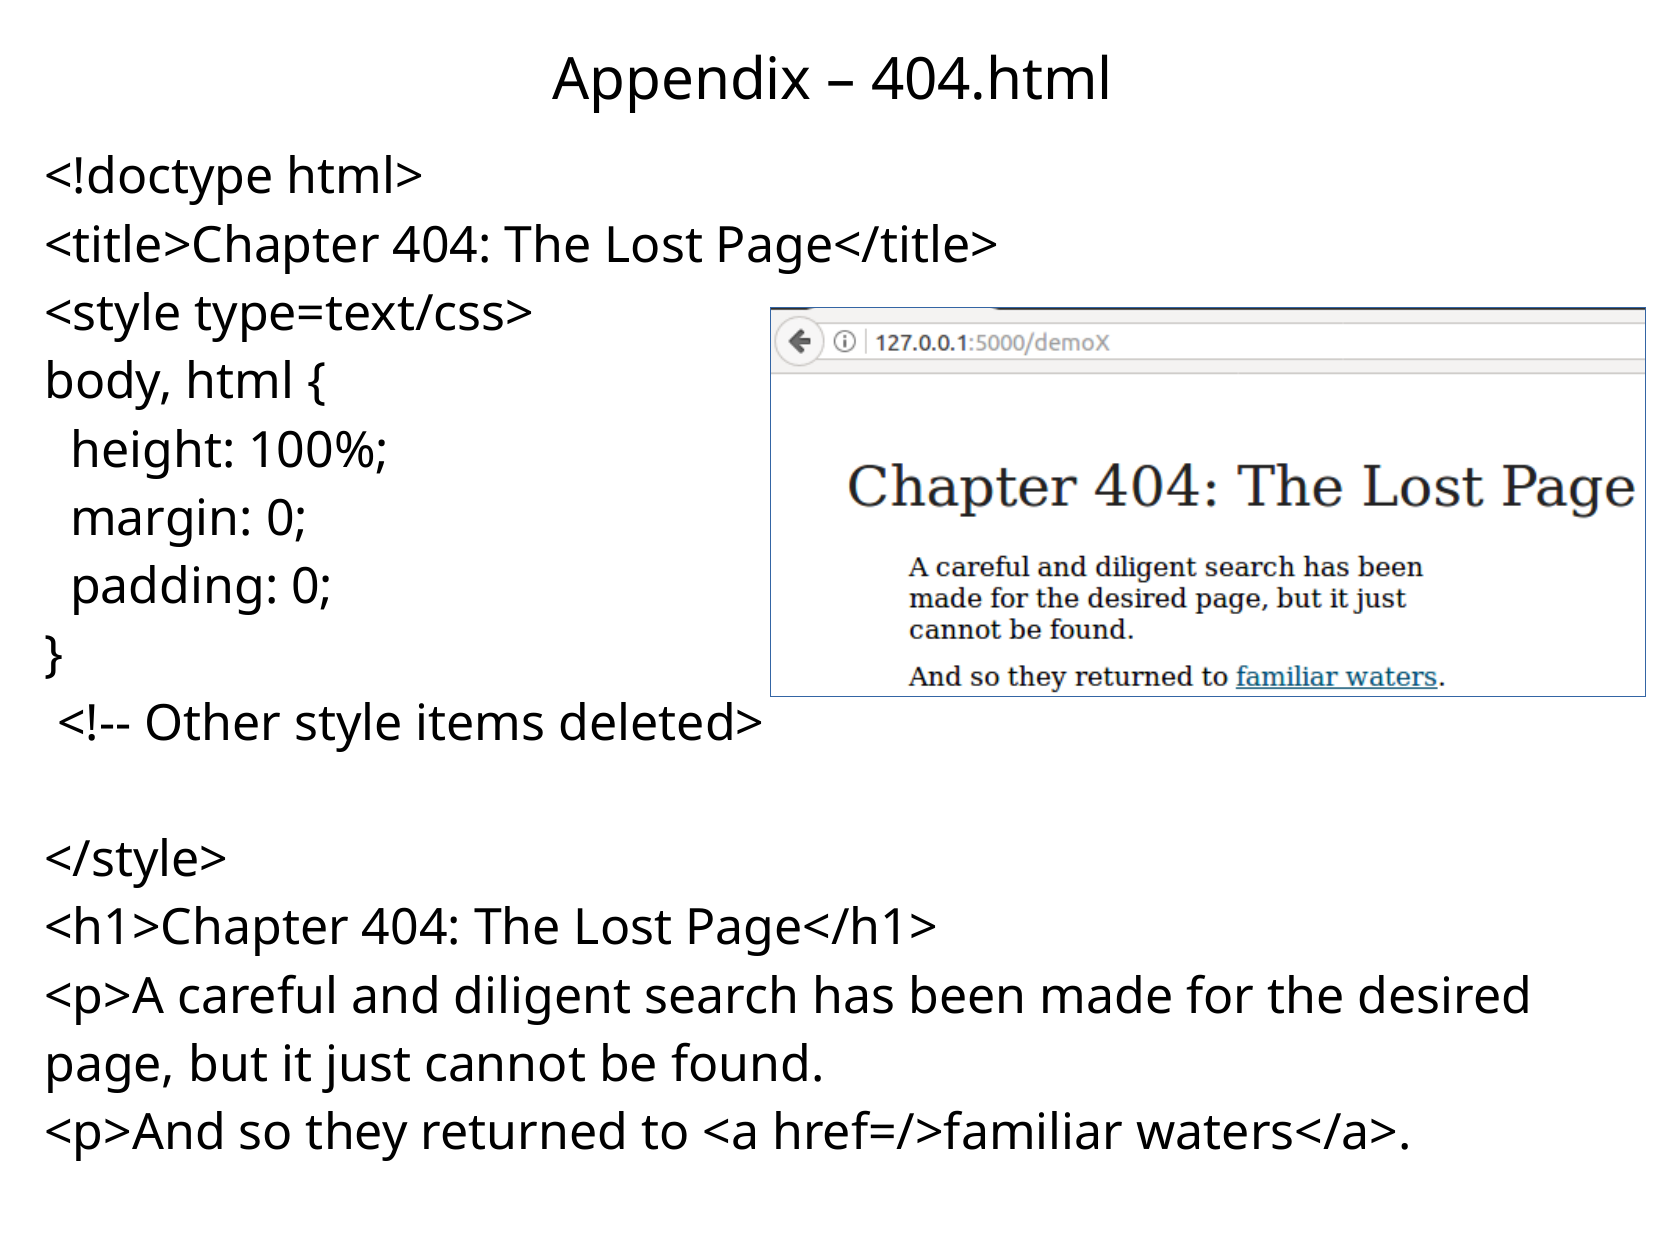

Appendix – 404.html
<!doctype html>
<title>Chapter 404: The Lost Page</title>
<style type=text/css>
body, html {
 height: 100%;
 margin: 0;
 padding: 0;
}
 <!-- Other style items deleted>
</style>
<h1>Chapter 404: The Lost Page</h1>
<p>A careful and diligent search has been made for the desired page, but it just cannot be found.
<p>And so they returned to <a href=/>familiar waters</a>.